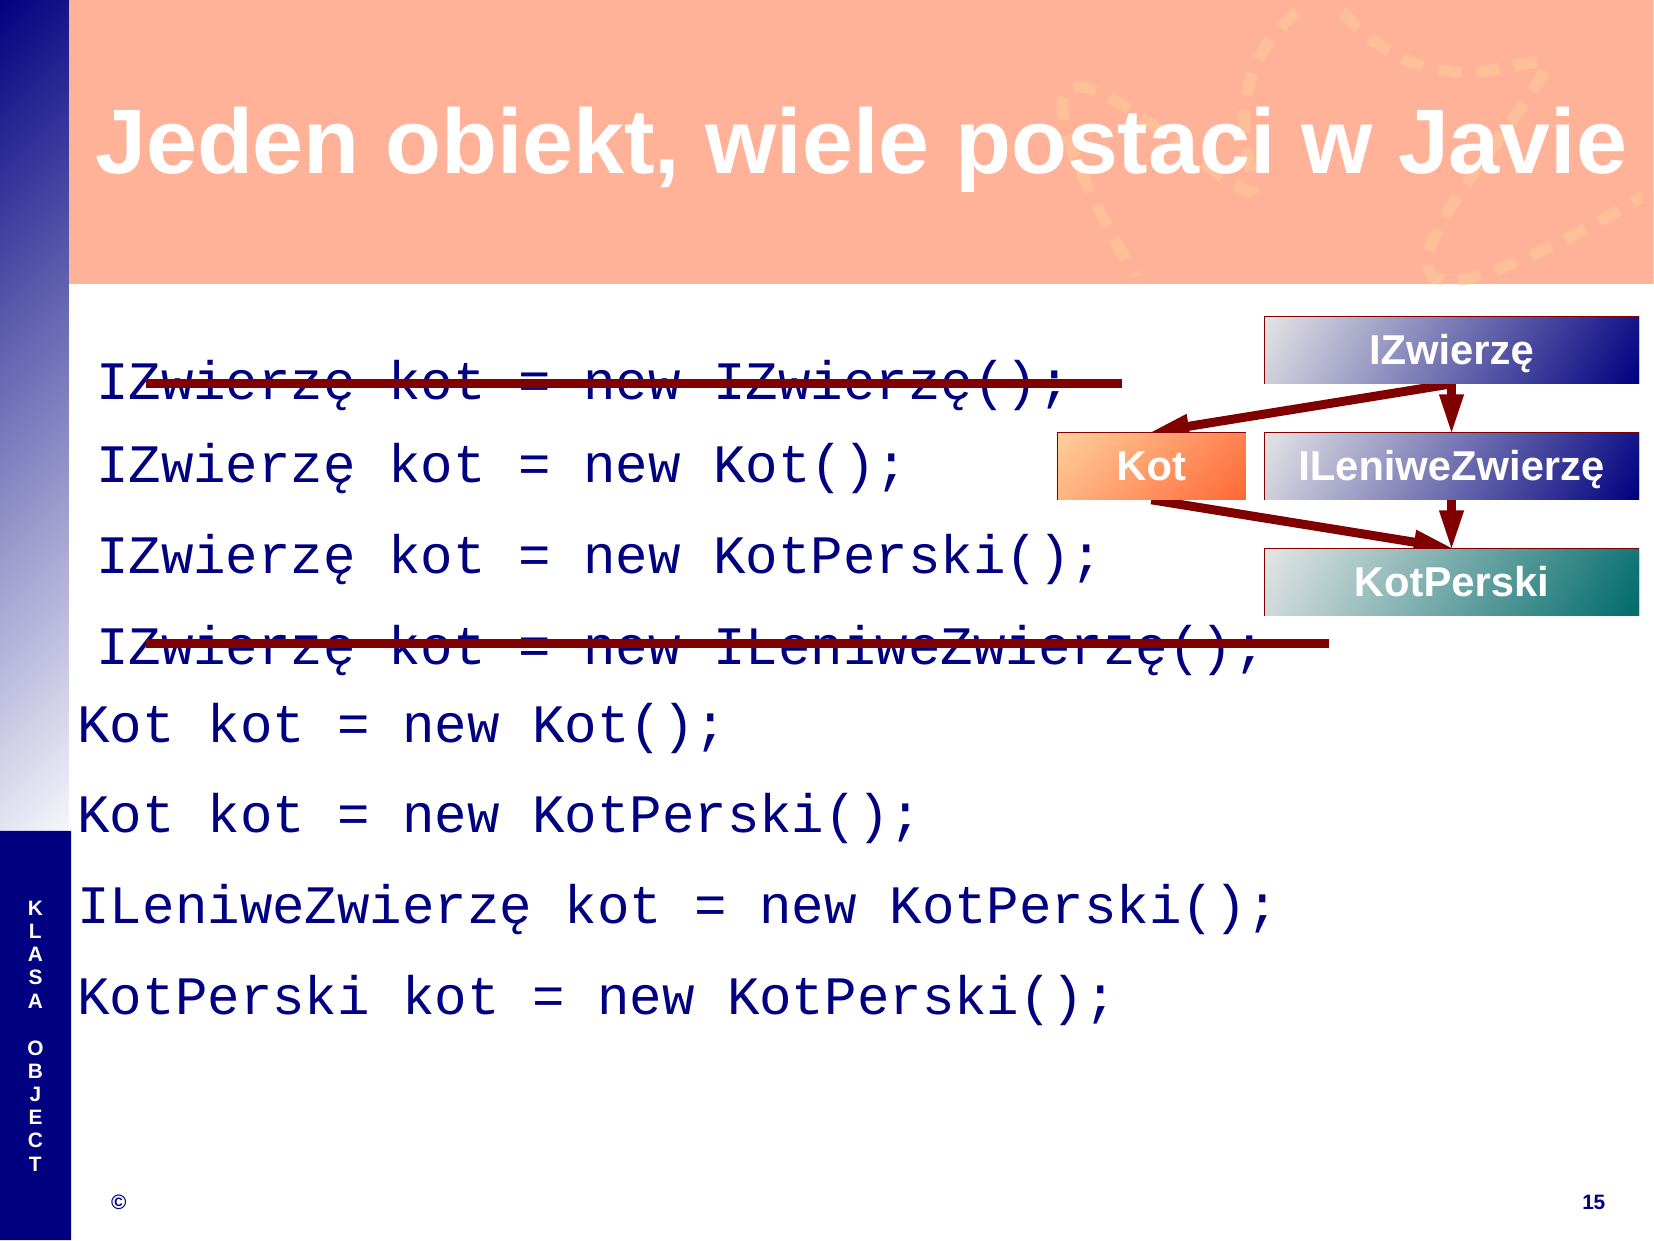

# Jeden obiekt, wiele postaci w Javie
IZwierzę
IZwierzę kot = new IZwierzę();
Kot
ILeniweZwierzę
IZwierzę kot = new Kot();
IZwierzę kot = new KotPerski();
IZwierzę kot = new ILeniweZwierzę();
KotPerski
Kot kot = new Kot();
Kot kot = new KotPerski();
ILeniweZwierzę kot = new KotPerski();
KotPerski kot = new KotPerski();
K
L
A
S
A
O
B
J
E
C
T